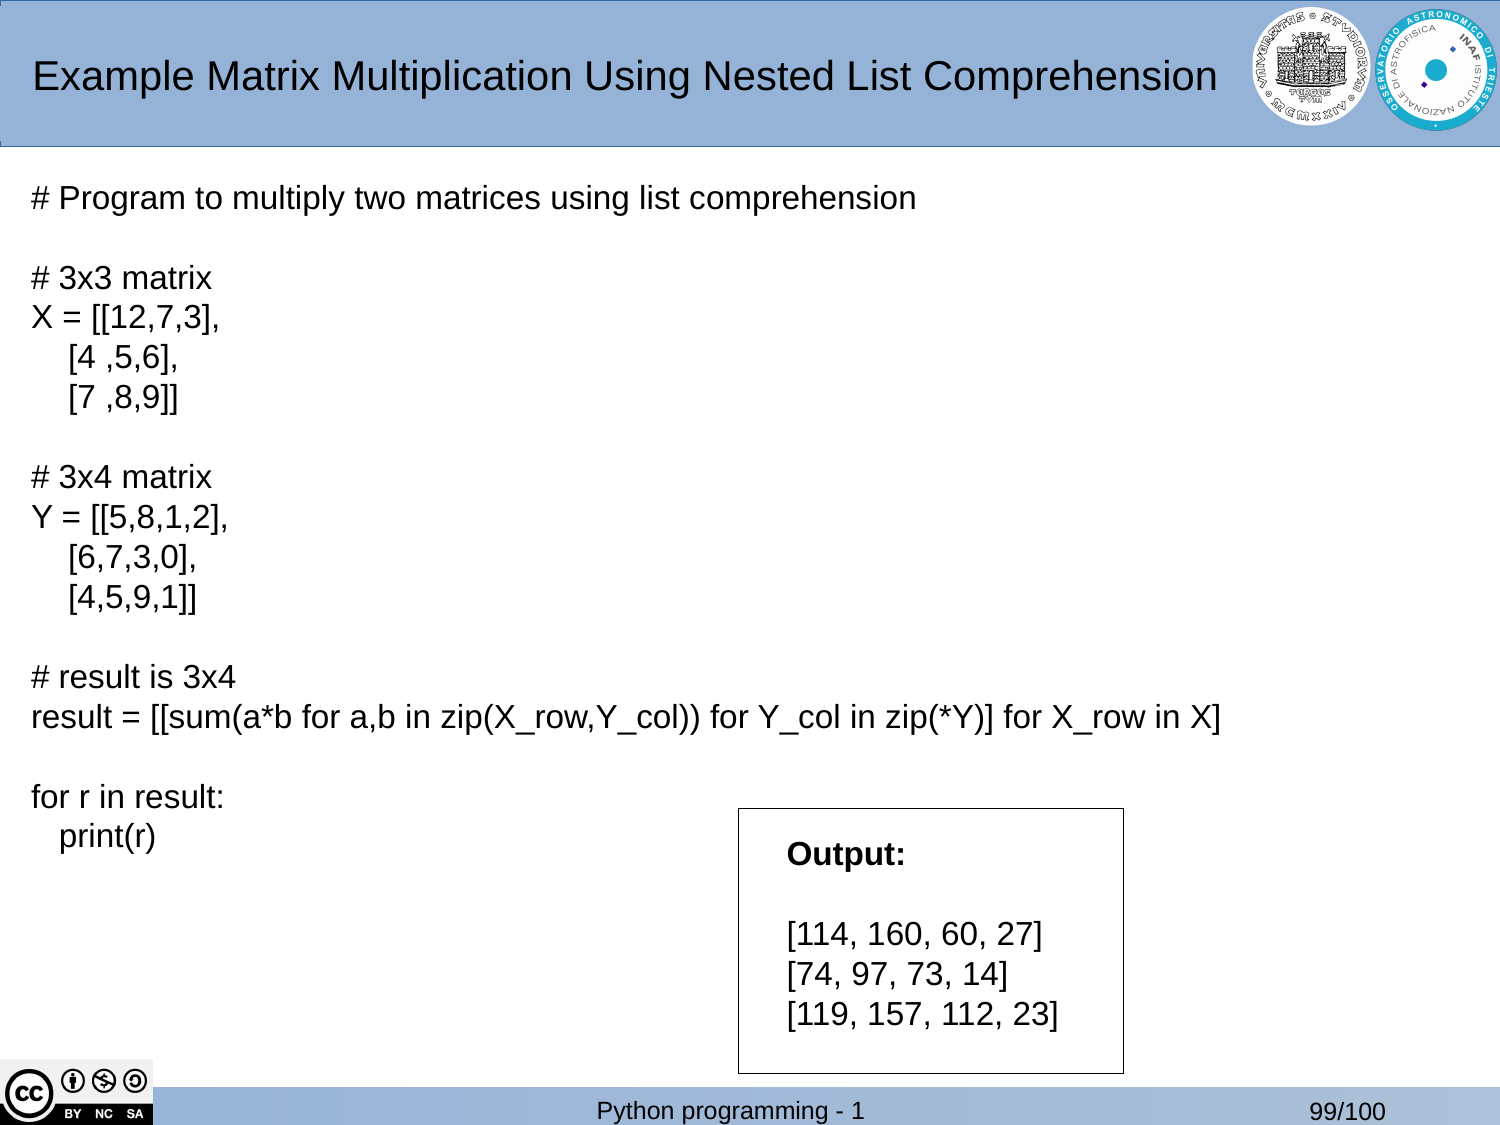

Example Matrix Multiplication Using Nested List Comprehension
# # Program to multiply two matrices using list comprehension
# 3x3 matrix
X = [[12,7,3],
 [4 ,5,6],
 [7 ,8,9]]
# 3x4 matrix
Y = [[5,8,1,2],
 [6,7,3,0],
 [4,5,9,1]]
# result is 3x4
result = [[sum(a*b for a,b in zip(X_row,Y_col)) for Y_col in zip(*Y)] for X_row in X]
for r in result:
 print(r)
Output:
[114, 160, 60, 27]
[74, 97, 73, 14]
[119, 157, 112, 23]